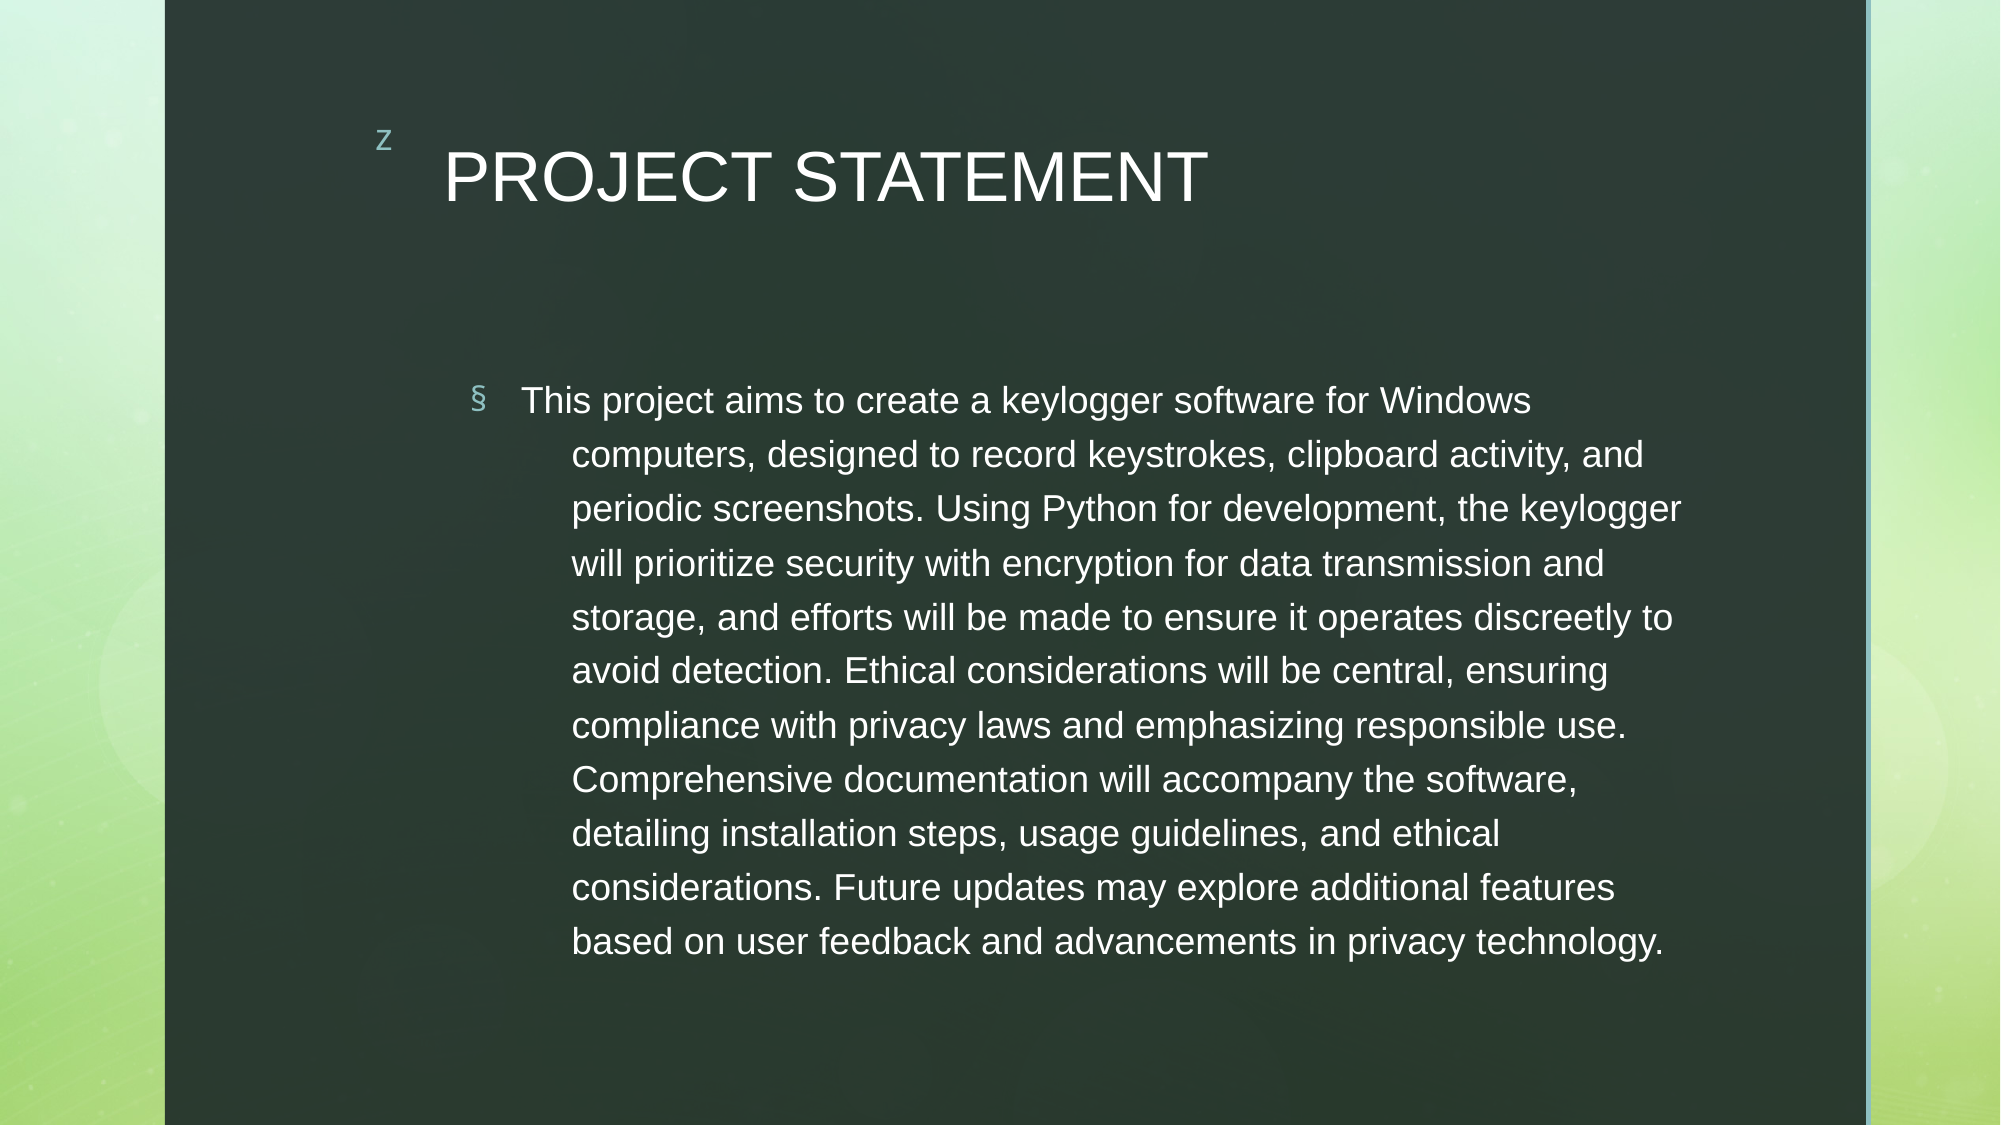

# PROJECT STATEMENT
This project aims to create a keylogger software for Windows computers, designed to record keystrokes, clipboard activity, and periodic screenshots. Using Python for development, the keylogger will prioritize security with encryption for data transmission and storage, and efforts will be made to ensure it operates discreetly to avoid detection. Ethical considerations will be central, ensuring compliance with privacy laws and emphasizing responsible use. Comprehensive documentation will accompany the software, detailing installation steps, usage guidelines, and ethical considerations. Future updates may explore additional features based on user feedback and advancements in privacy technology.